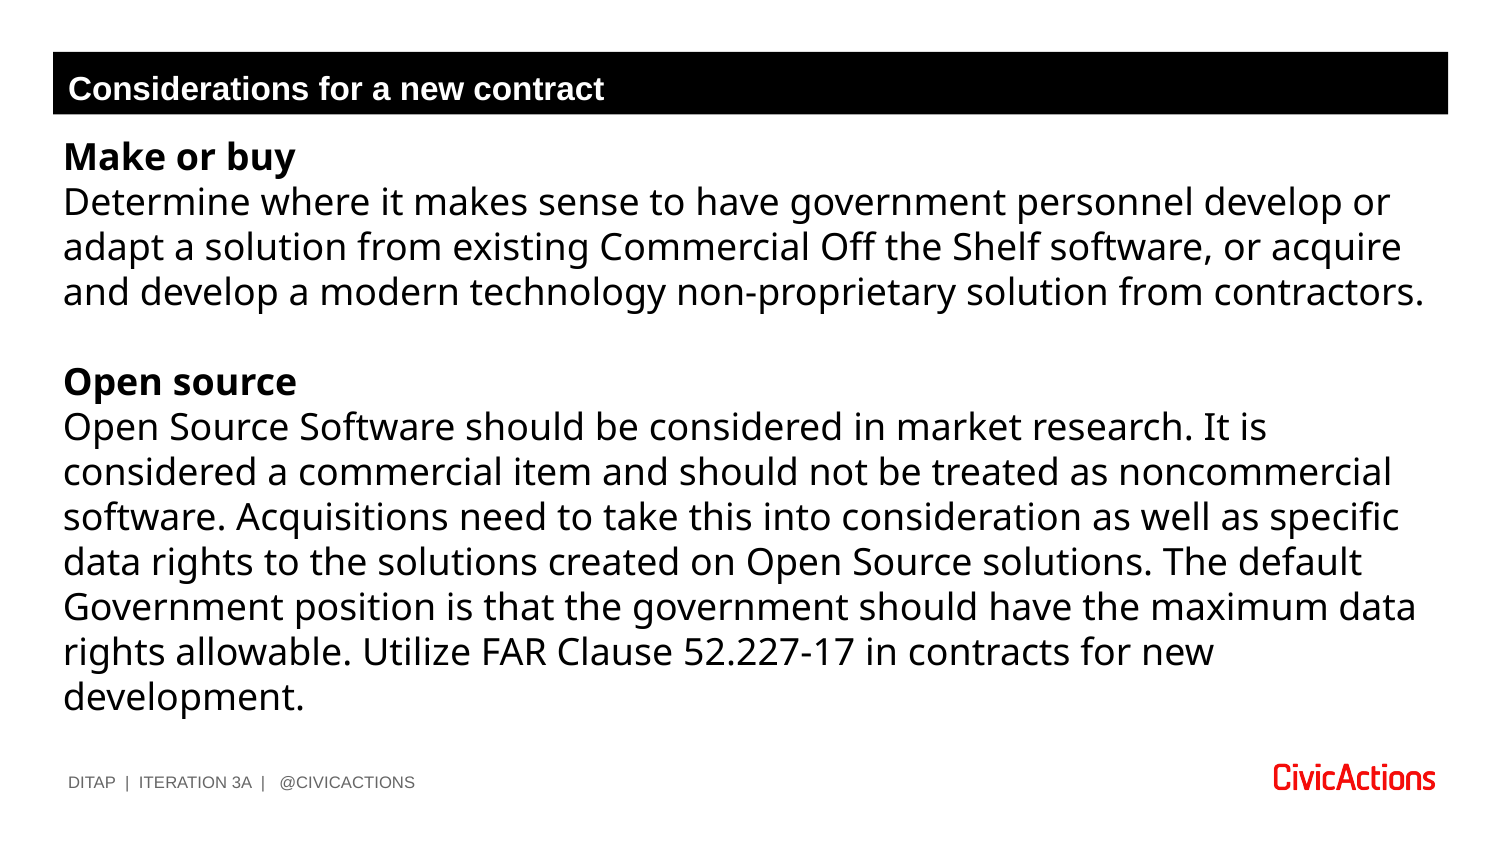

Considerations for a new contract
# Make or buy
Determine where it makes sense to have government personnel develop or adapt a solution from existing Commercial Off the Shelf software, or acquire and develop a modern technology non-proprietary solution from contractors.
Open source
Open Source Software should be considered in market research. It is considered a commercial item and should not be treated as noncommercial software. Acquisitions need to take this into consideration as well as specific data rights to the solutions created on Open Source solutions. The default Government position is that the government should have the maximum data rights allowable. Utilize FAR Clause 52.227-17 in contracts for new development.